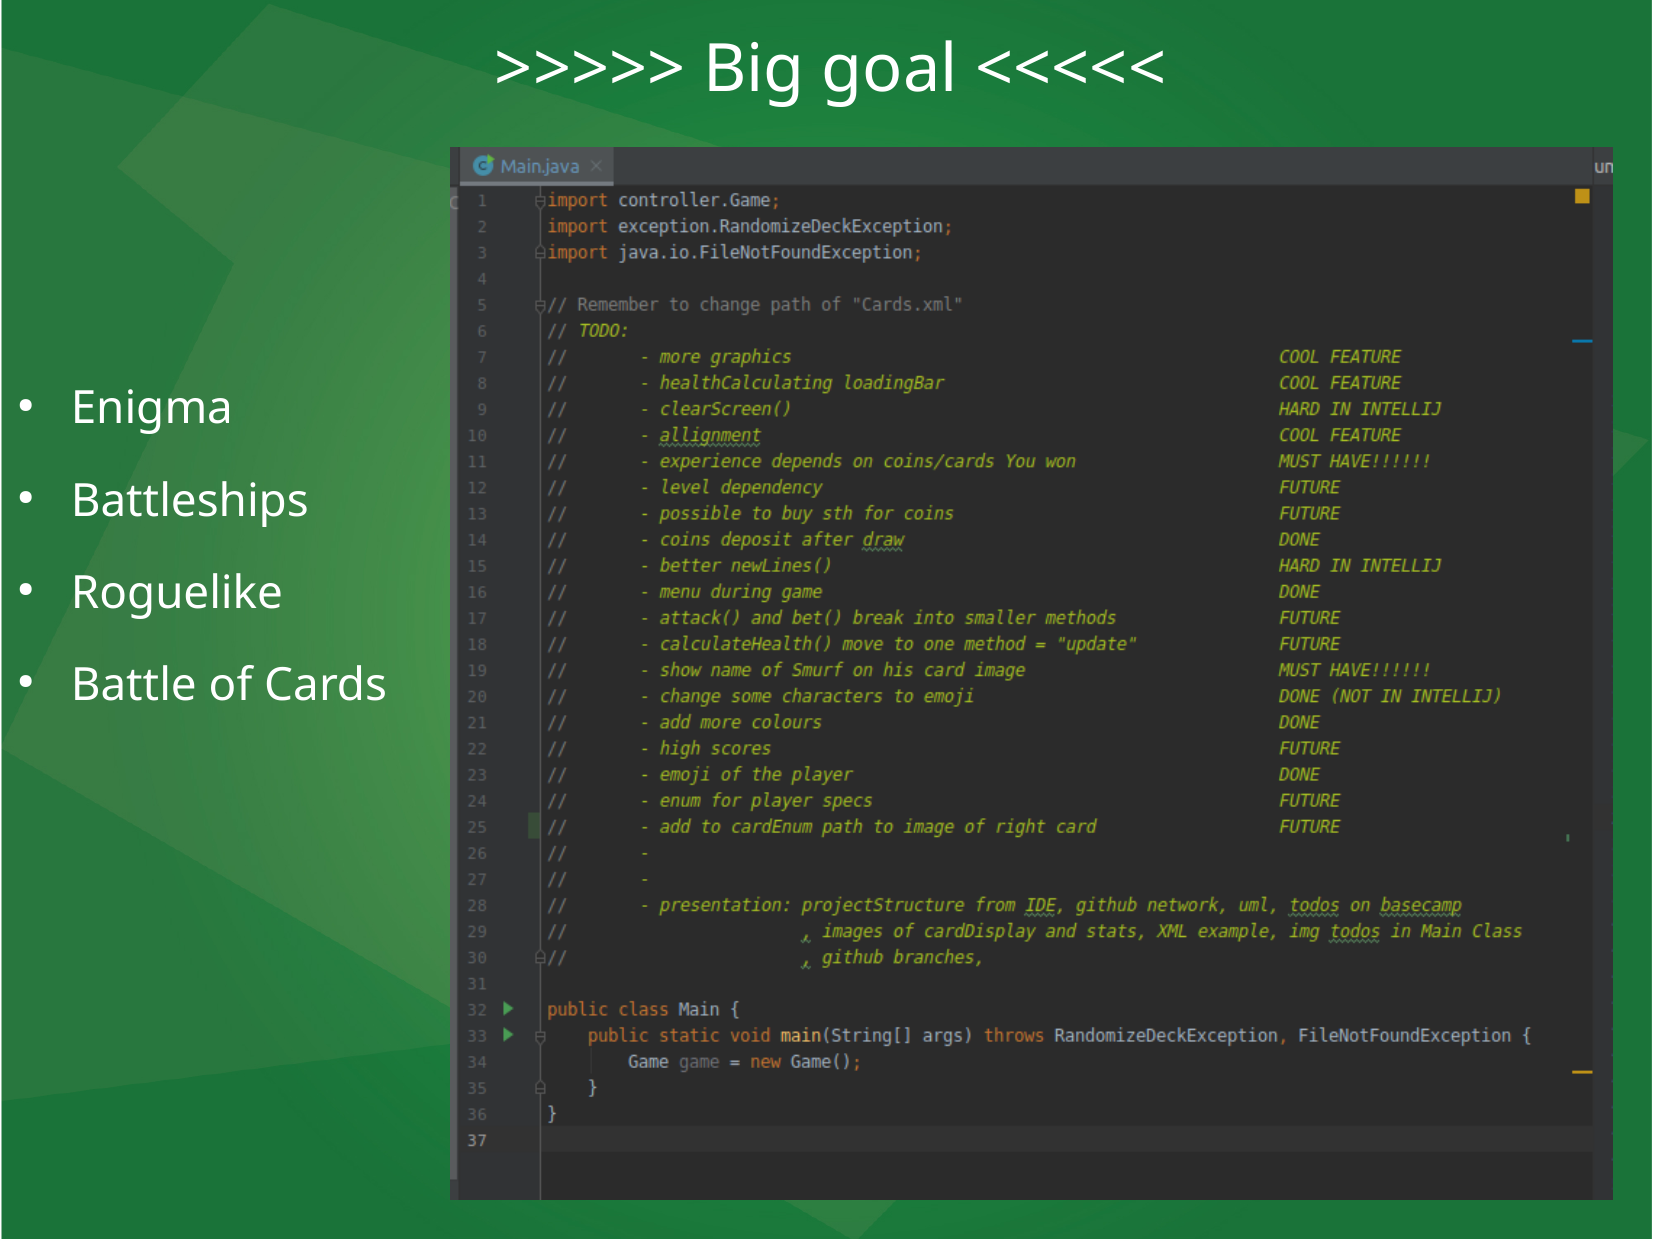

# >>>>> Big goal <<<<<
Enigma
Battleships
Roguelike
Battle of Cards